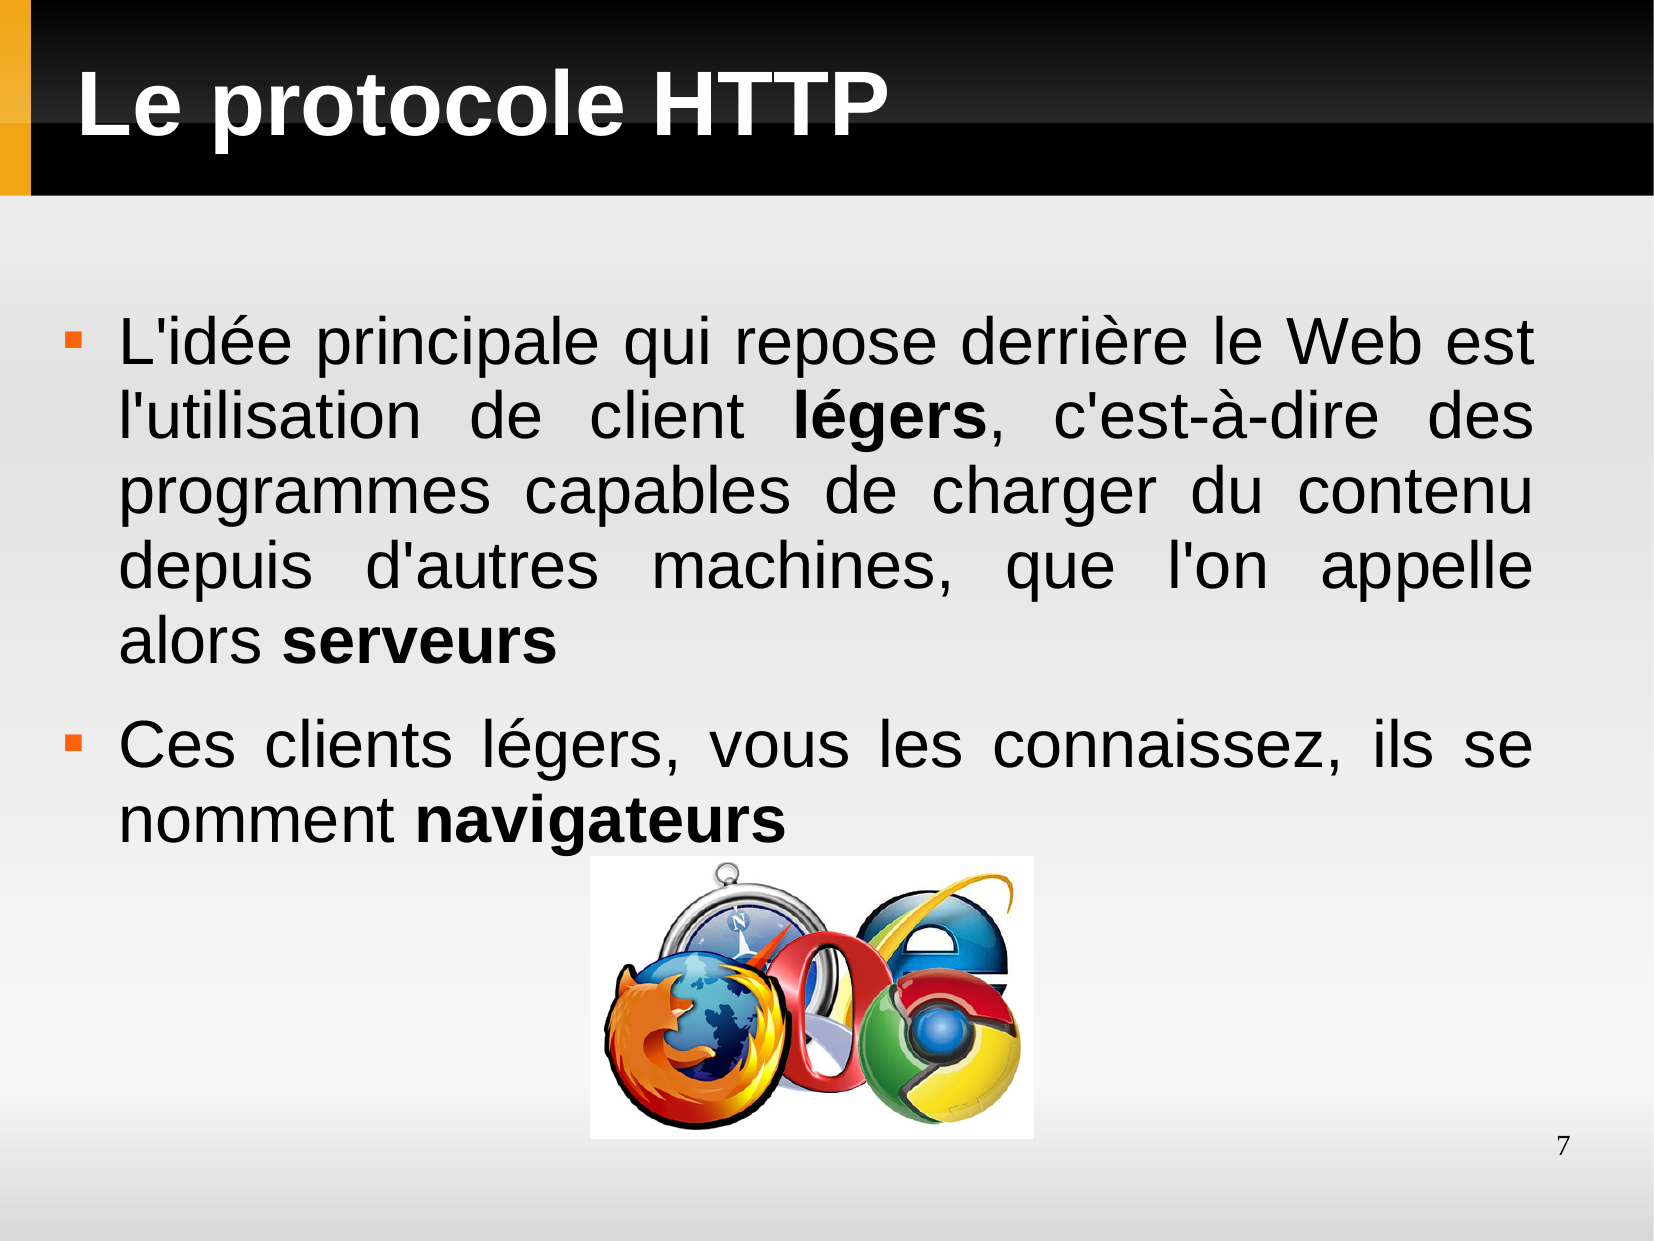

# Le protocole HTTP
L'idée principale qui repose derrière le Web est l'utilisation de client légers, c'est-à-dire des programmes capables de charger du contenu depuis d'autres machines, que l'on appelle alors serveurs
Ces clients légers, vous les connaissez, ils se nomment navigateurs
7